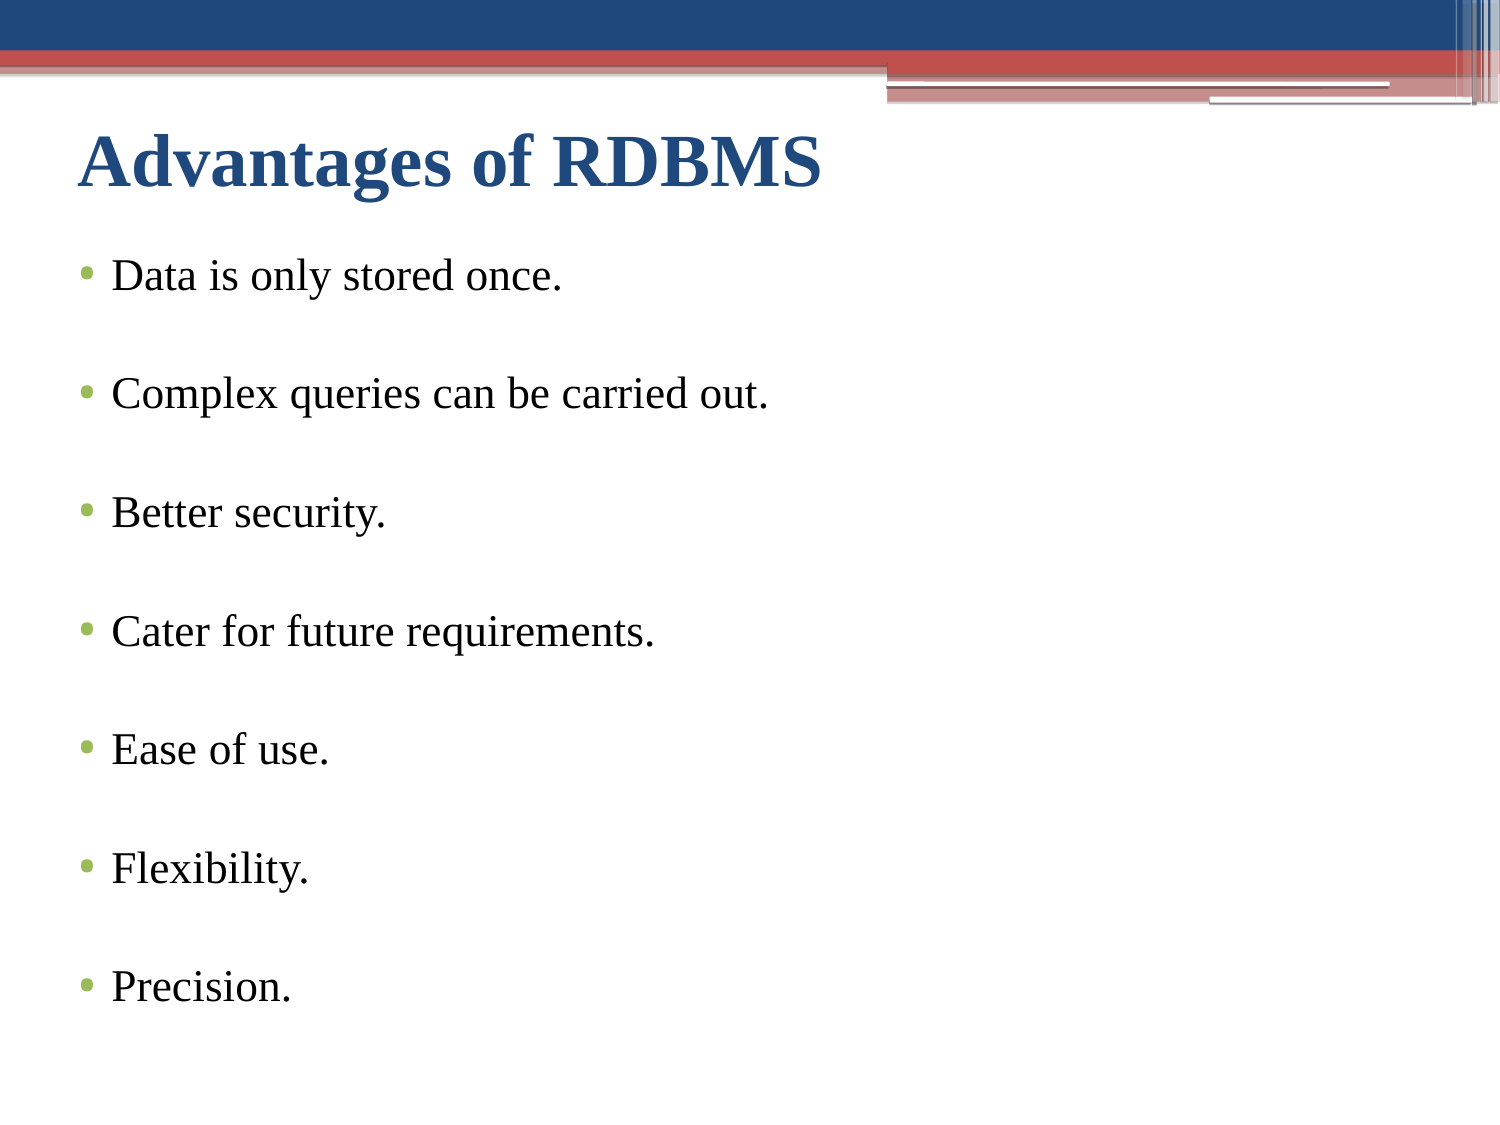

# Advantages of RDBMS
Data is only stored once.
Complex queries can be carried out.
Better security.
Cater for future requirements.
Ease of use.
Flexibility.
Precision.